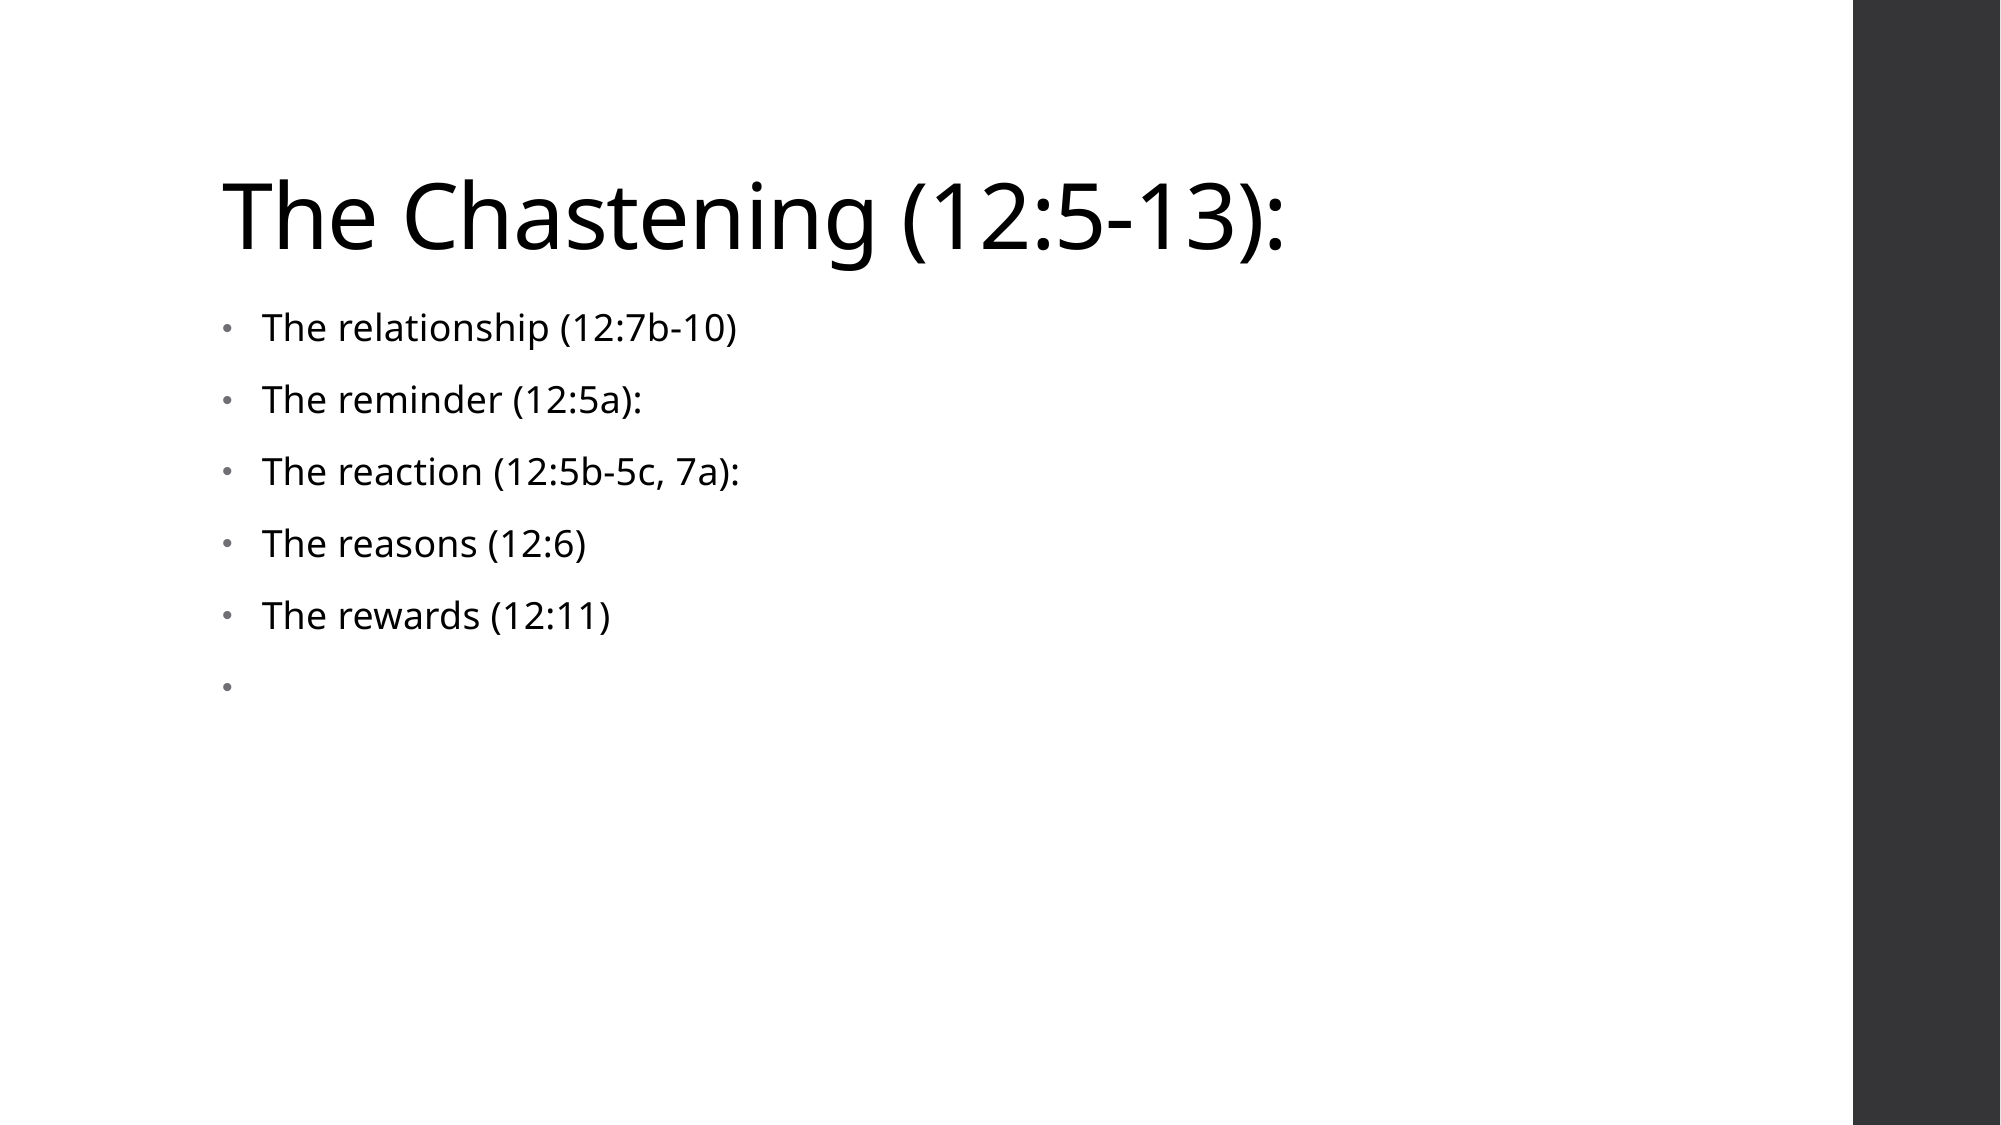

# The Chastening (12:5-13):
 The relationship (12:7b-10)
 The reminder (12:5a):
 The reaction (12:5b-5c, 7a):
 The reasons (12:6)
 The rewards (12:11)